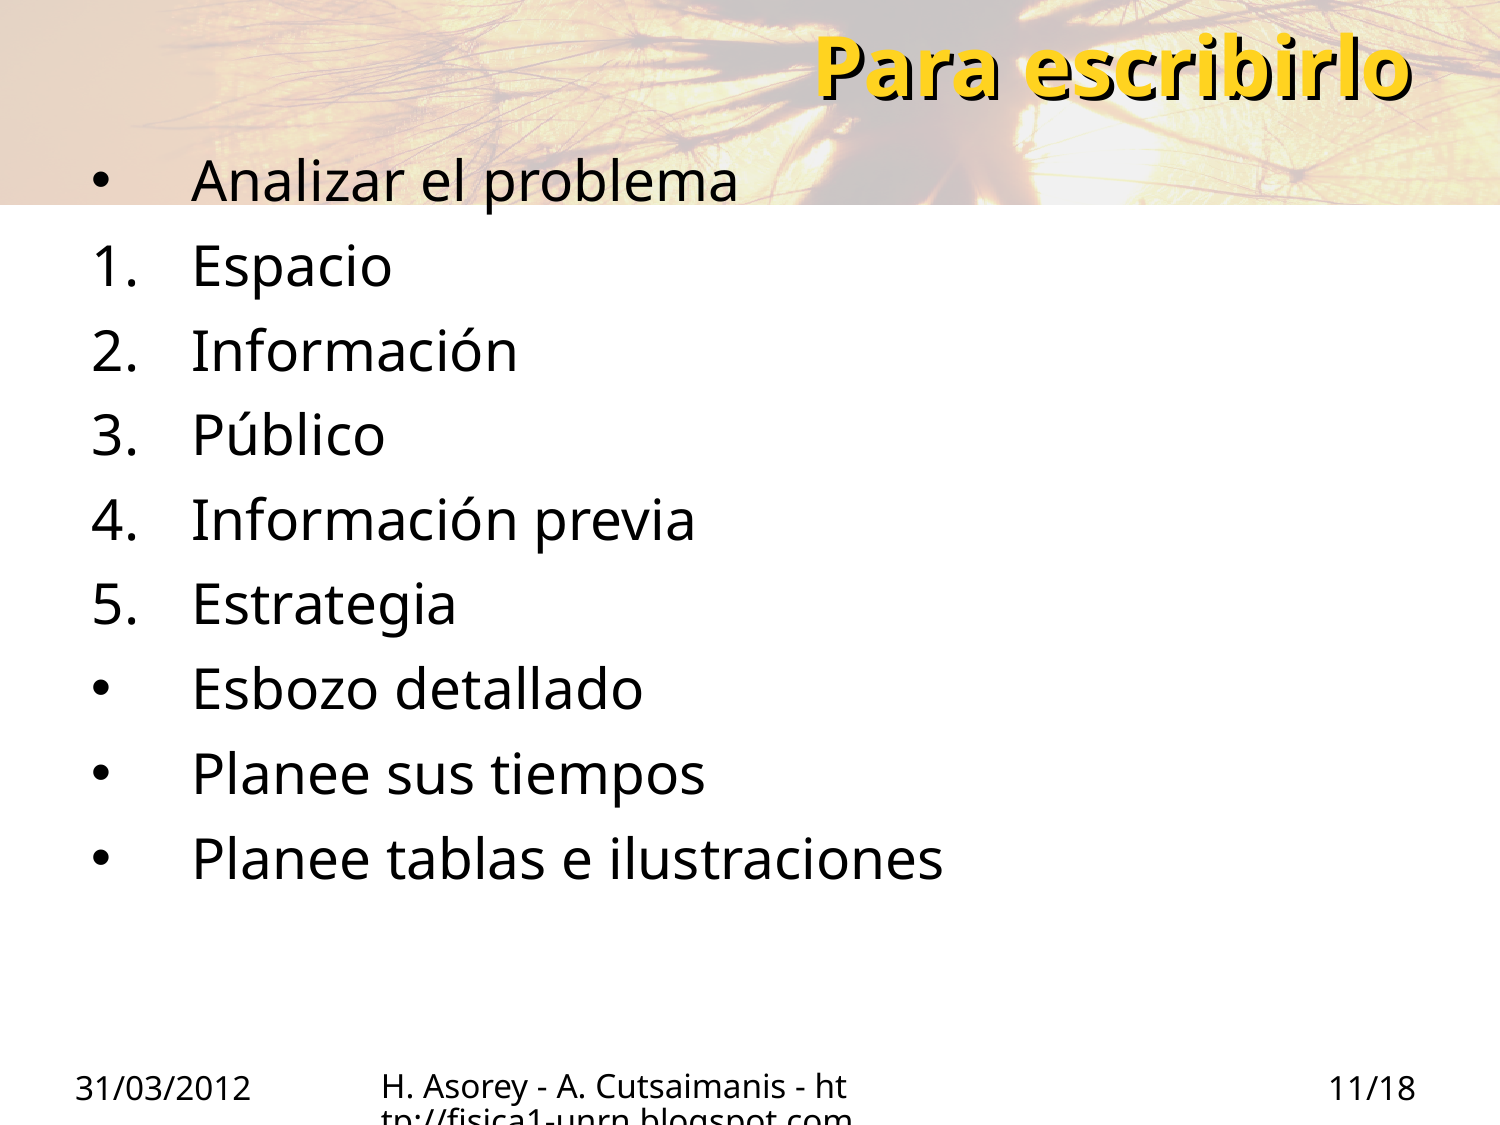

# Para escribirlo
Analizar el problema
Espacio
Información
Público
Información previa
Estrategia
Esbozo detallado
Planee sus tiempos
Planee tablas e ilustraciones
H. Asorey - A. Cutsaimanis - http://fisica1-unrn.blogspot.com
31/03/2012
11